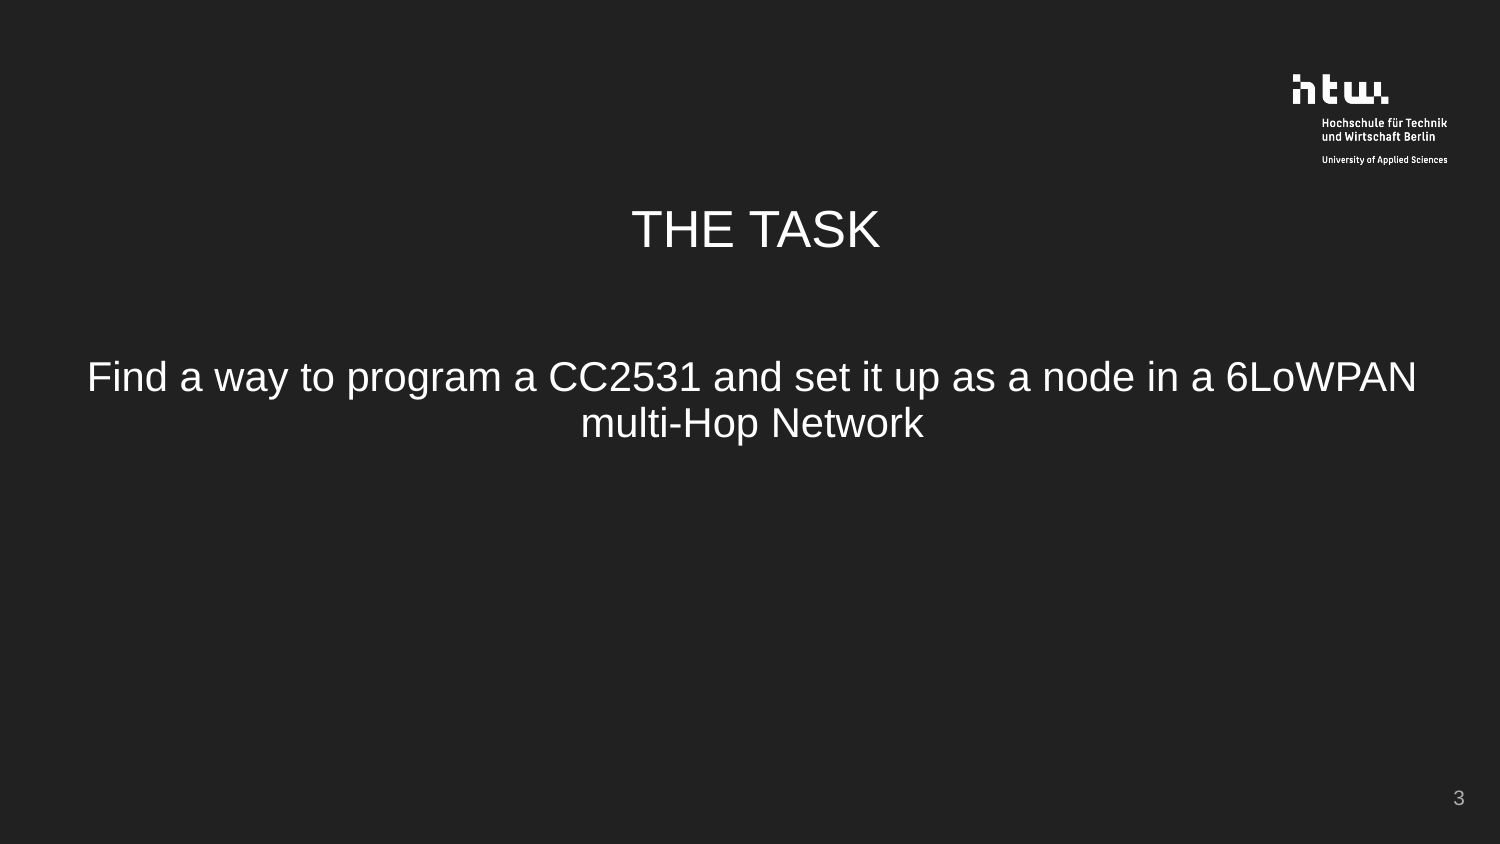

# THE TASK
Find a way to program a CC2531 and set it up as a node in a 6LoWPAN multi-Hop Network